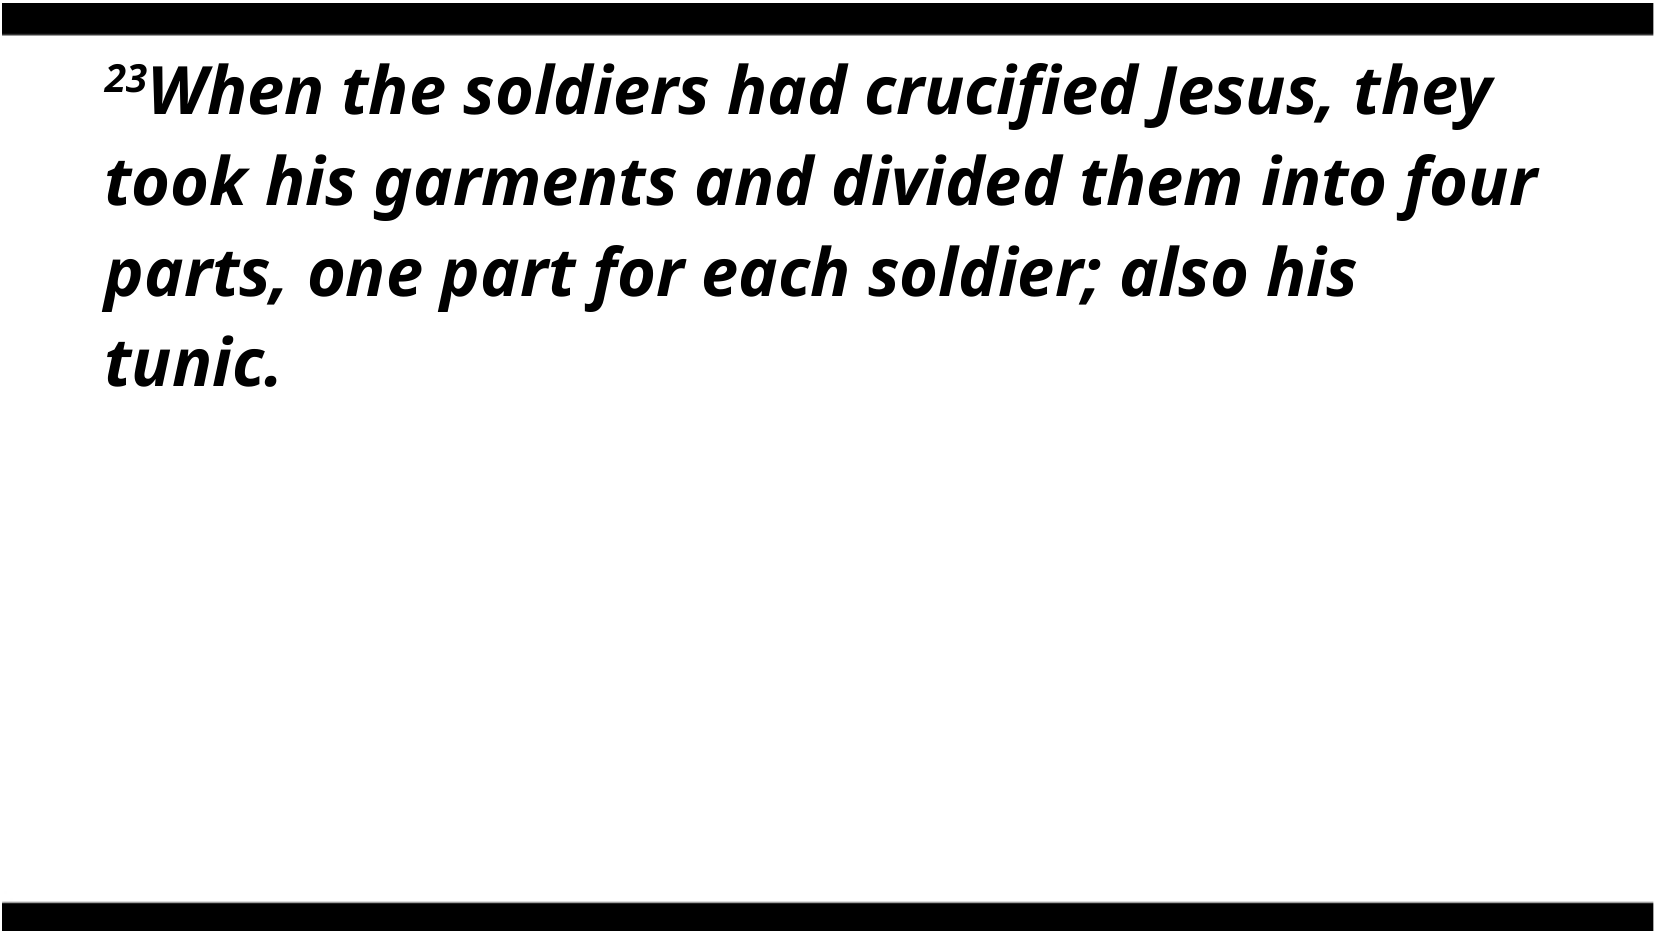

23When the soldiers had crucified Jesus, they took his garments and divided them into four parts, one part for each soldier; also his tunic.